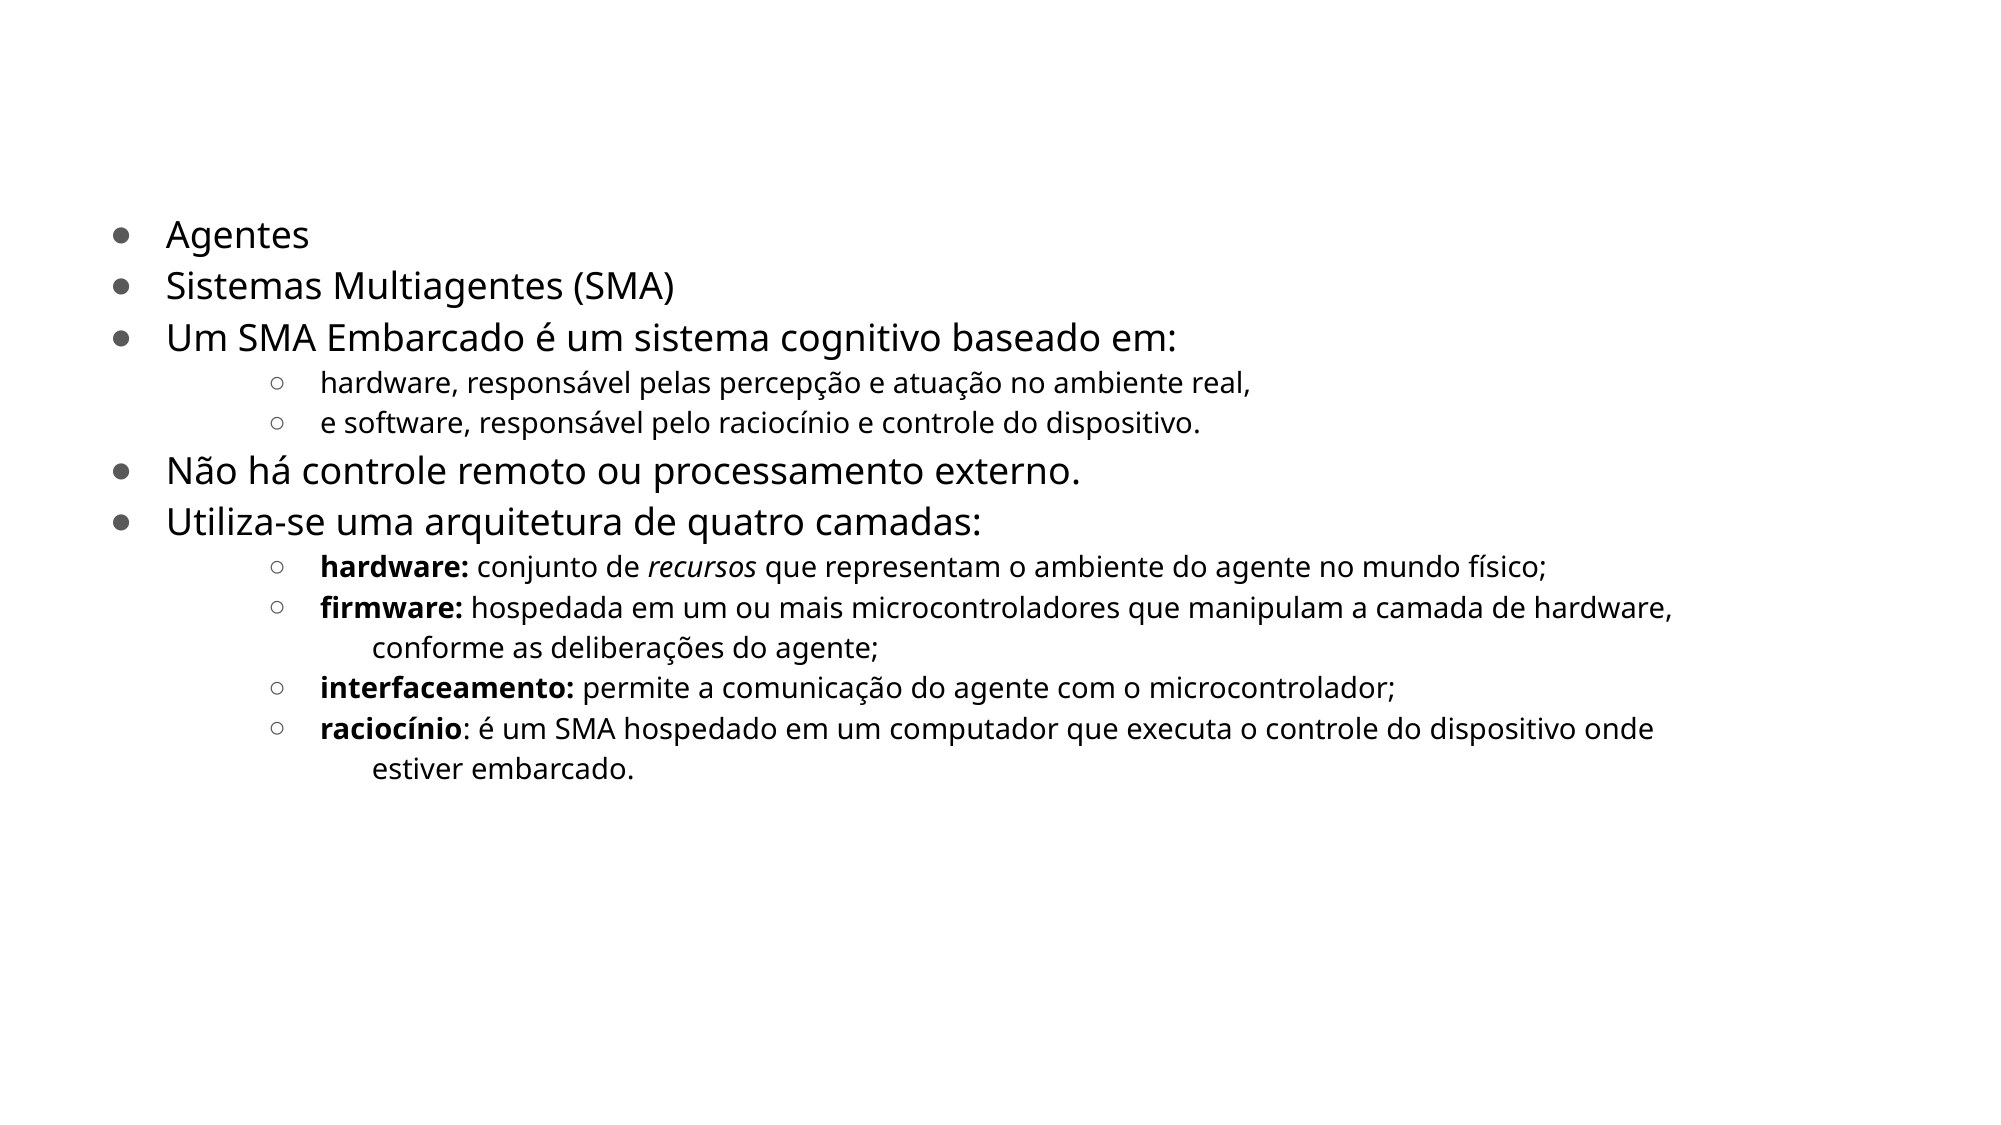

Introdução
Agentes
Sistemas Multiagentes (SMA)
Um SMA Embarcado é um sistema cognitivo baseado em:
hardware, responsável pelas percepção e atuação no ambiente real,
e software, responsável pelo raciocínio e controle do dispositivo.
Não há controle remoto ou processamento externo.
Utiliza-se uma arquitetura de quatro camadas:
hardware: conjunto de recursos que representam o ambiente do agente no mundo físico;
firmware: hospedada em um ou mais microcontroladores que manipulam a camada de hardware, conforme as deliberações do agente;
interfaceamento: permite a comunicação do agente com o microcontrolador;
raciocínio: é um SMA hospedado em um computador que executa o controle do dispositivo onde estiver embarcado.